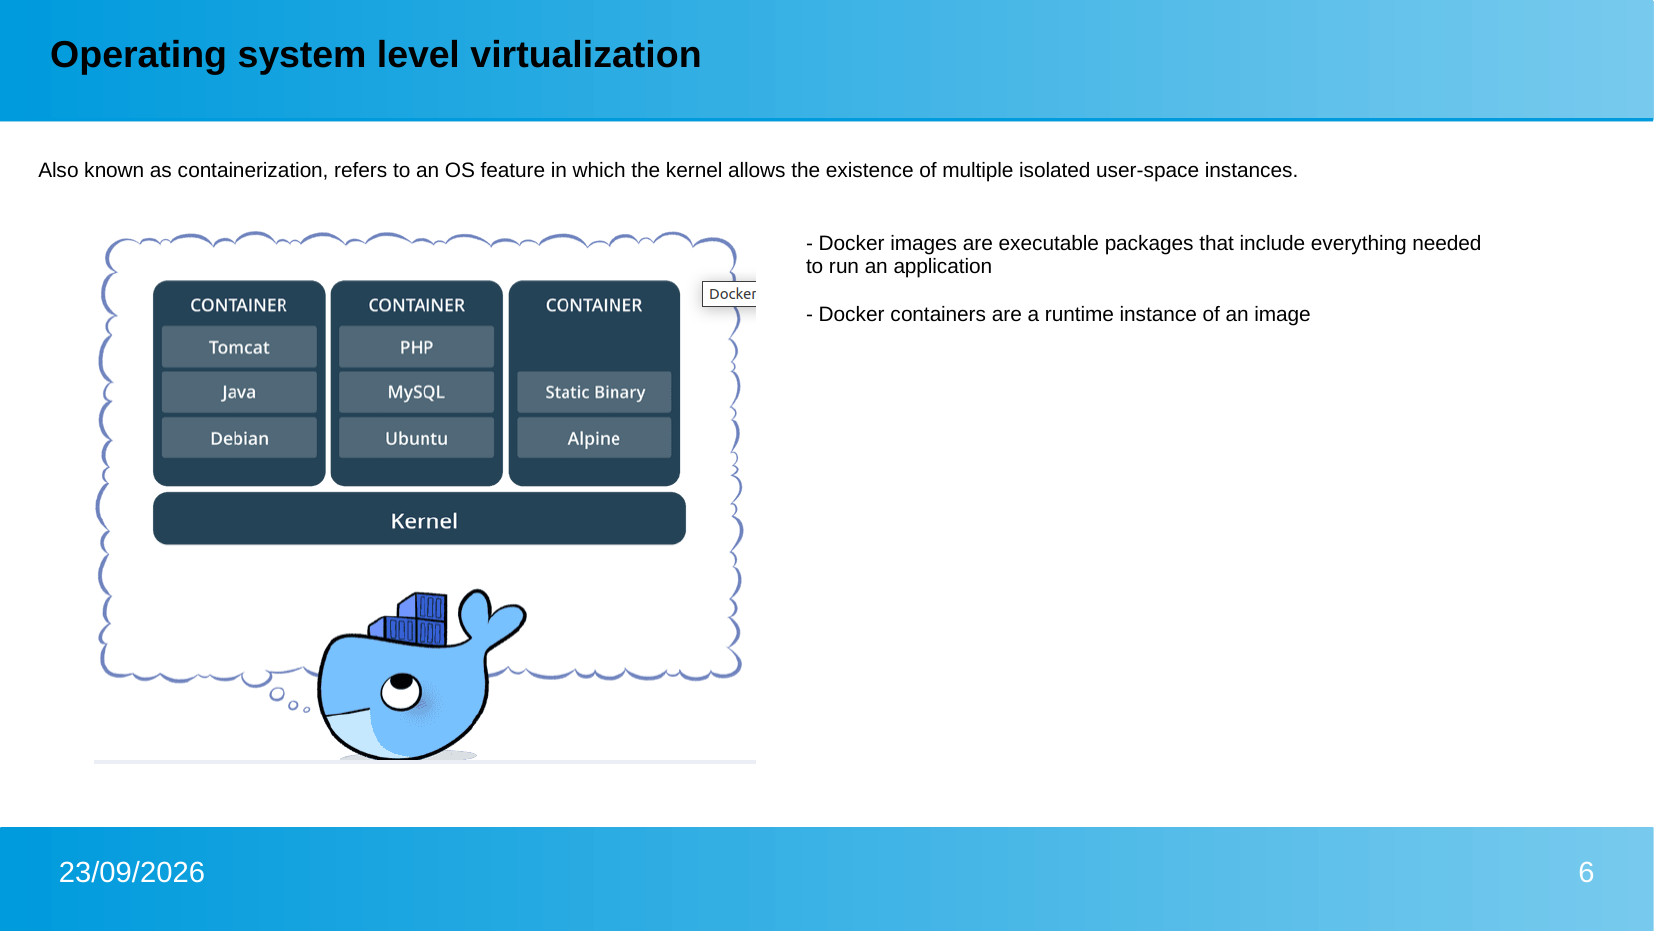

Operating system level virtualization
Also known as containerization, refers to an OS feature in which the kernel allows the existence of multiple isolated user-space instances.
- Docker images are executable packages that include everything needed to run an application
- Docker containers are a runtime instance of an image
6